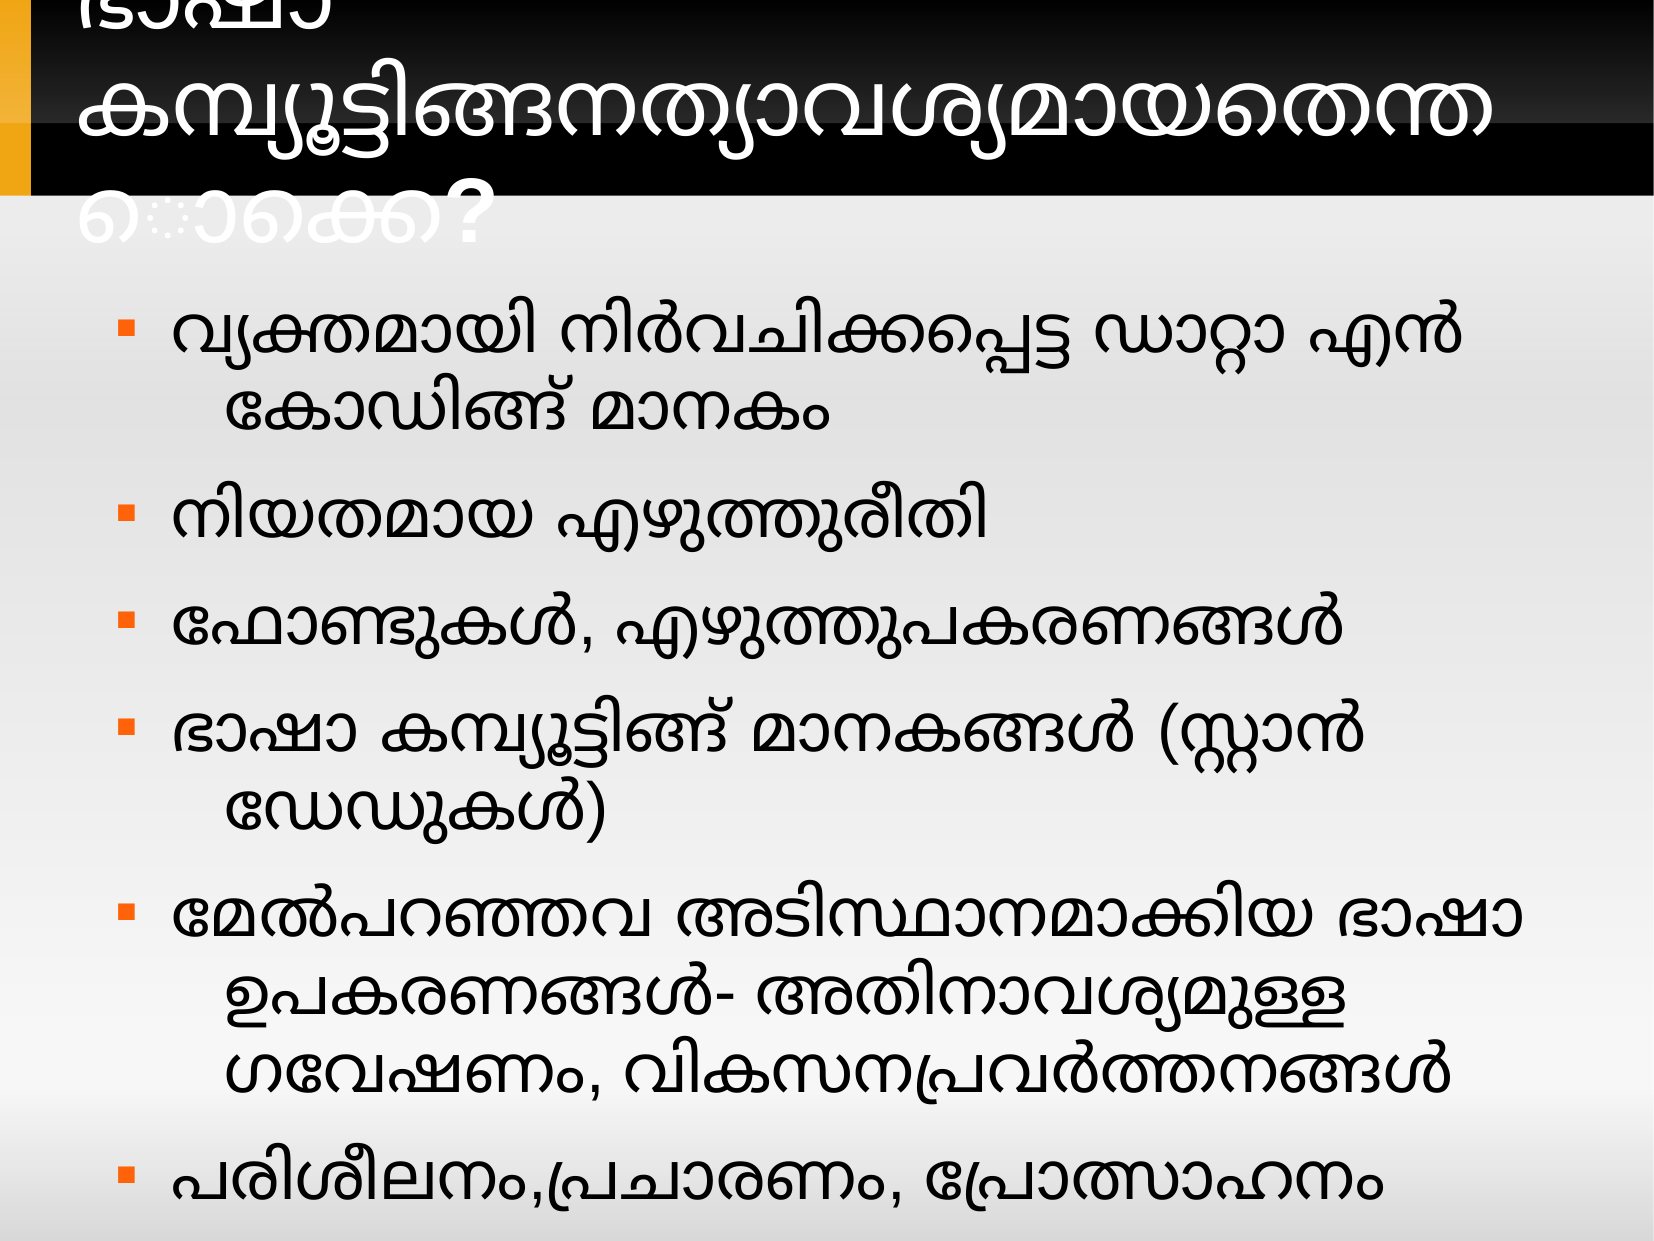

# ഭാഷാ കമ്പ്യൂട്ടിങ്ങനത്യാവശ്യമായതെന്തൊക്കെ?
വ്യക്തമായി നിര്‍വചിക്കപ്പെട്ട ഡാറ്റാ എന്‍കോഡിങ്ങ് മാനകം
നിയതമായ എഴുത്തുരീതി
ഫോണ്ടുകള്‍, എഴുത്തുപകരണങ്ങള്‍
ഭാഷാ കമ്പ്യൂട്ടിങ്ങ് മാനകങ്ങള്‍ (സ്റ്റാന്‍ഡേഡുകള്‍)
മേല്‍പറഞ്ഞവ അടിസ്ഥാനമാക്കിയ ഭാഷാ ഉപകരണങ്ങള്‍- അതിനാവശ്യമുള്ള ഗവേഷണം, വികസനപ്രവര്‍ത്തനങ്ങള്‍
പരിശീലനം,പ്രചാരണം, പ്രോത്സാഹനം